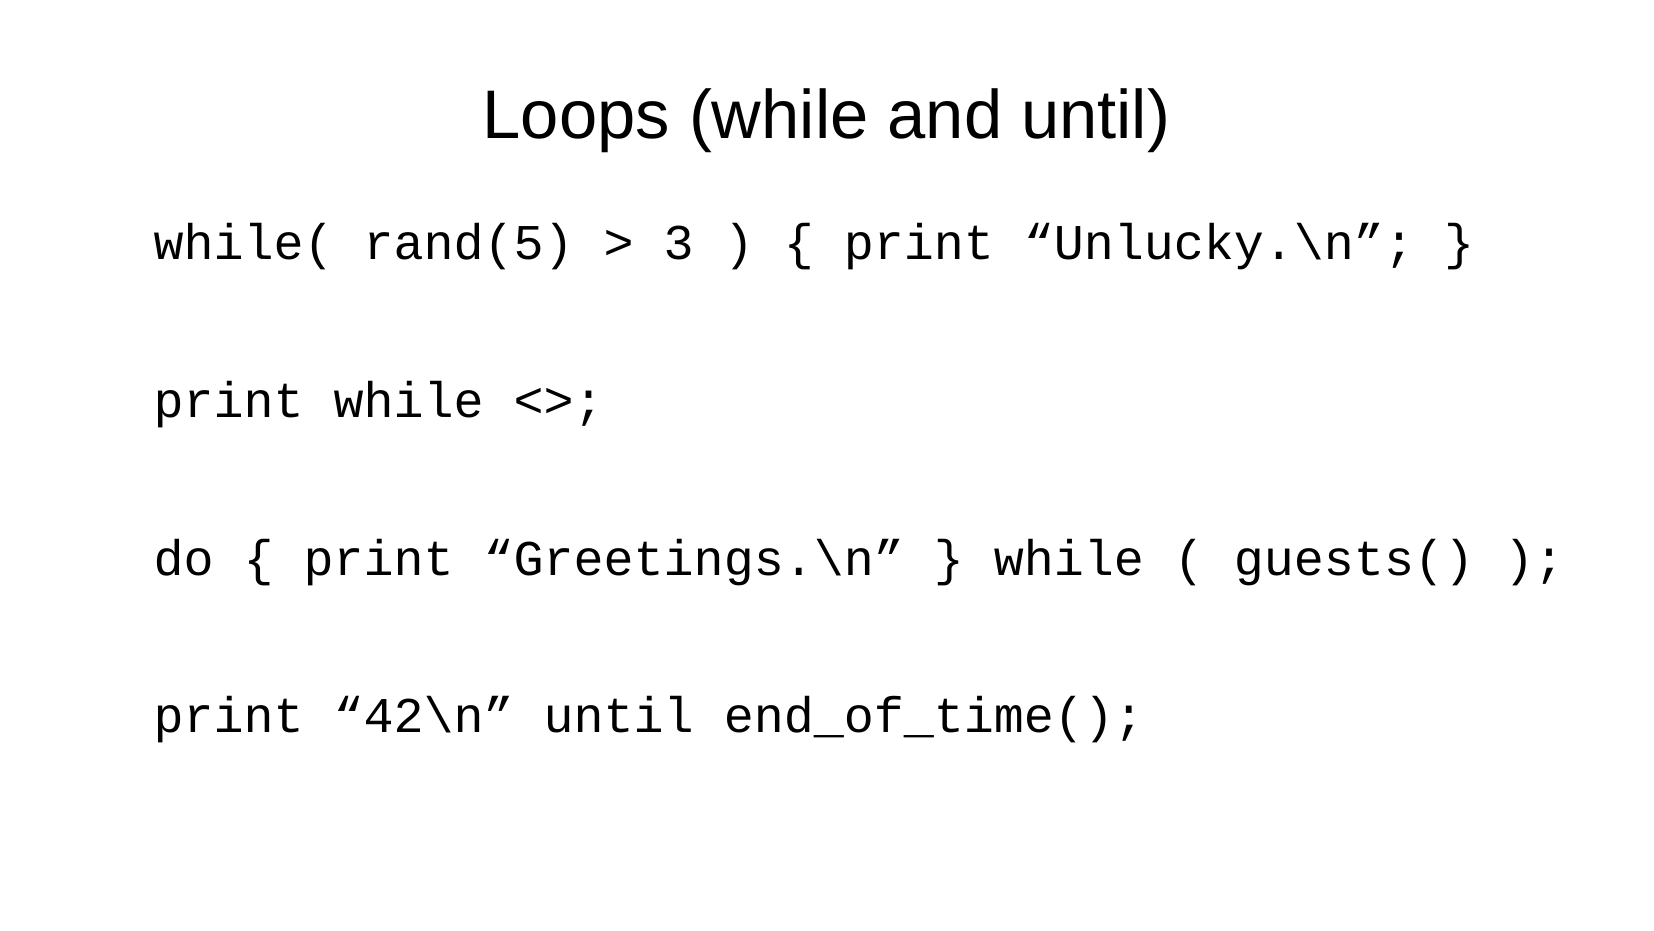

# Loops (while and until)
while( rand(5) > 3 ) { print “Unlucky.\n”; }
print while <>;
do { print “Greetings.\n” } while ( guests() );
print “42\n” until end_of_time();